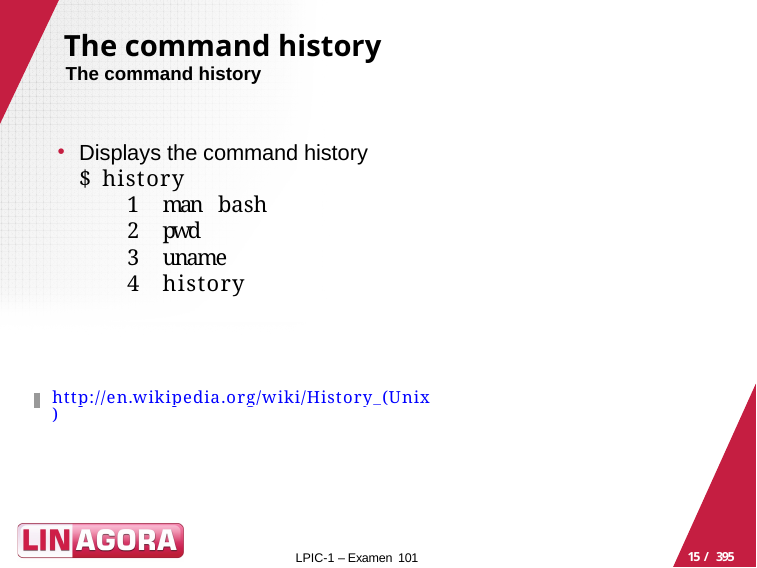

The command history
The command history
Displays the command history
$ history
man bash
pwd
uname
history
http://en.wikipedia.org/wiki/History_(Unix)
LPIC-1 – Examen 101